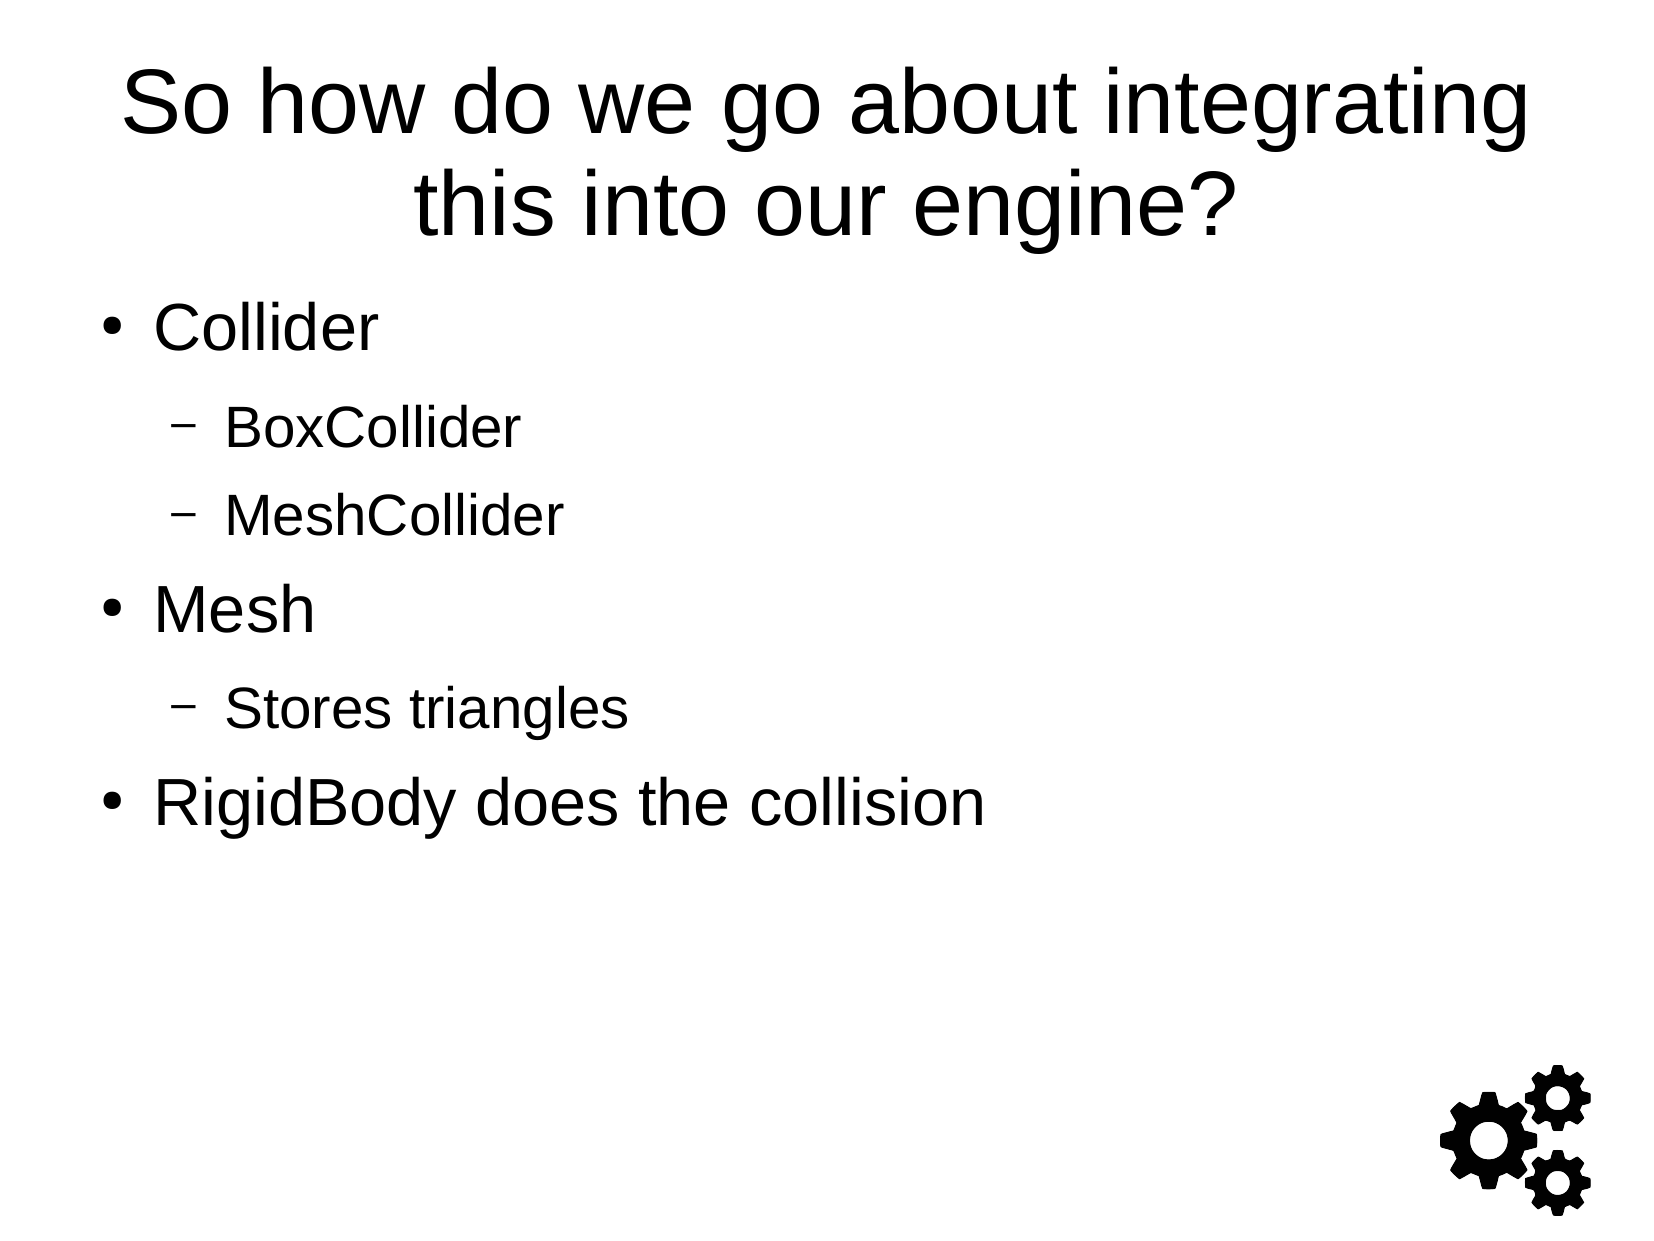

# So how do we go about integrating this into our engine?
Collider
BoxCollider
MeshCollider
Mesh
Stores triangles
RigidBody does the collision